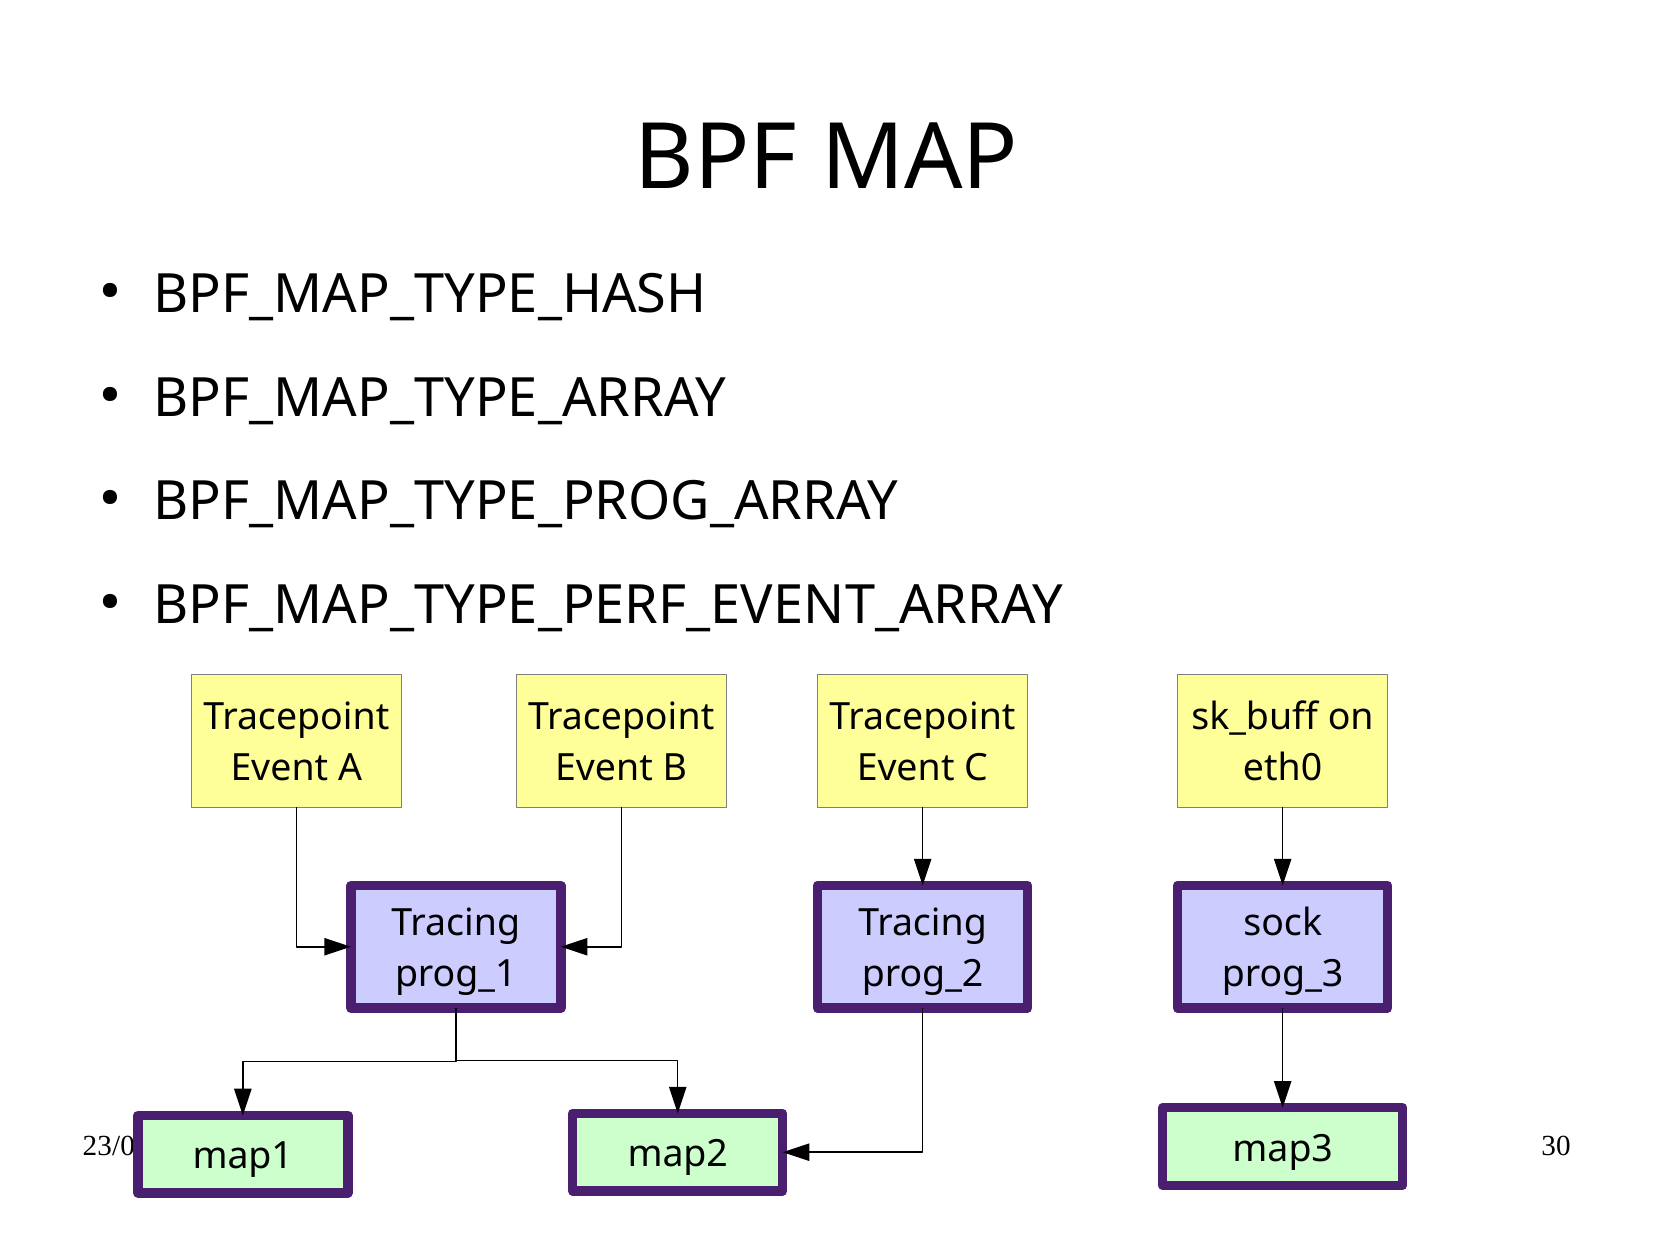

# BPF MAP
BPF_MAP_TYPE_HASH
BPF_MAP_TYPE_ARRAY
BPF_MAP_TYPE_PROG_ARRAY
BPF_MAP_TYPE_PERF_EVENT_ARRAY
Tracepoint
Event A
Tracepoint
Event B
Tracepoint
Event C
sk_buff on
eth0
Tracing
prog_1
Tracing
prog_2
sock
prog_3
map3
map2
map1
30